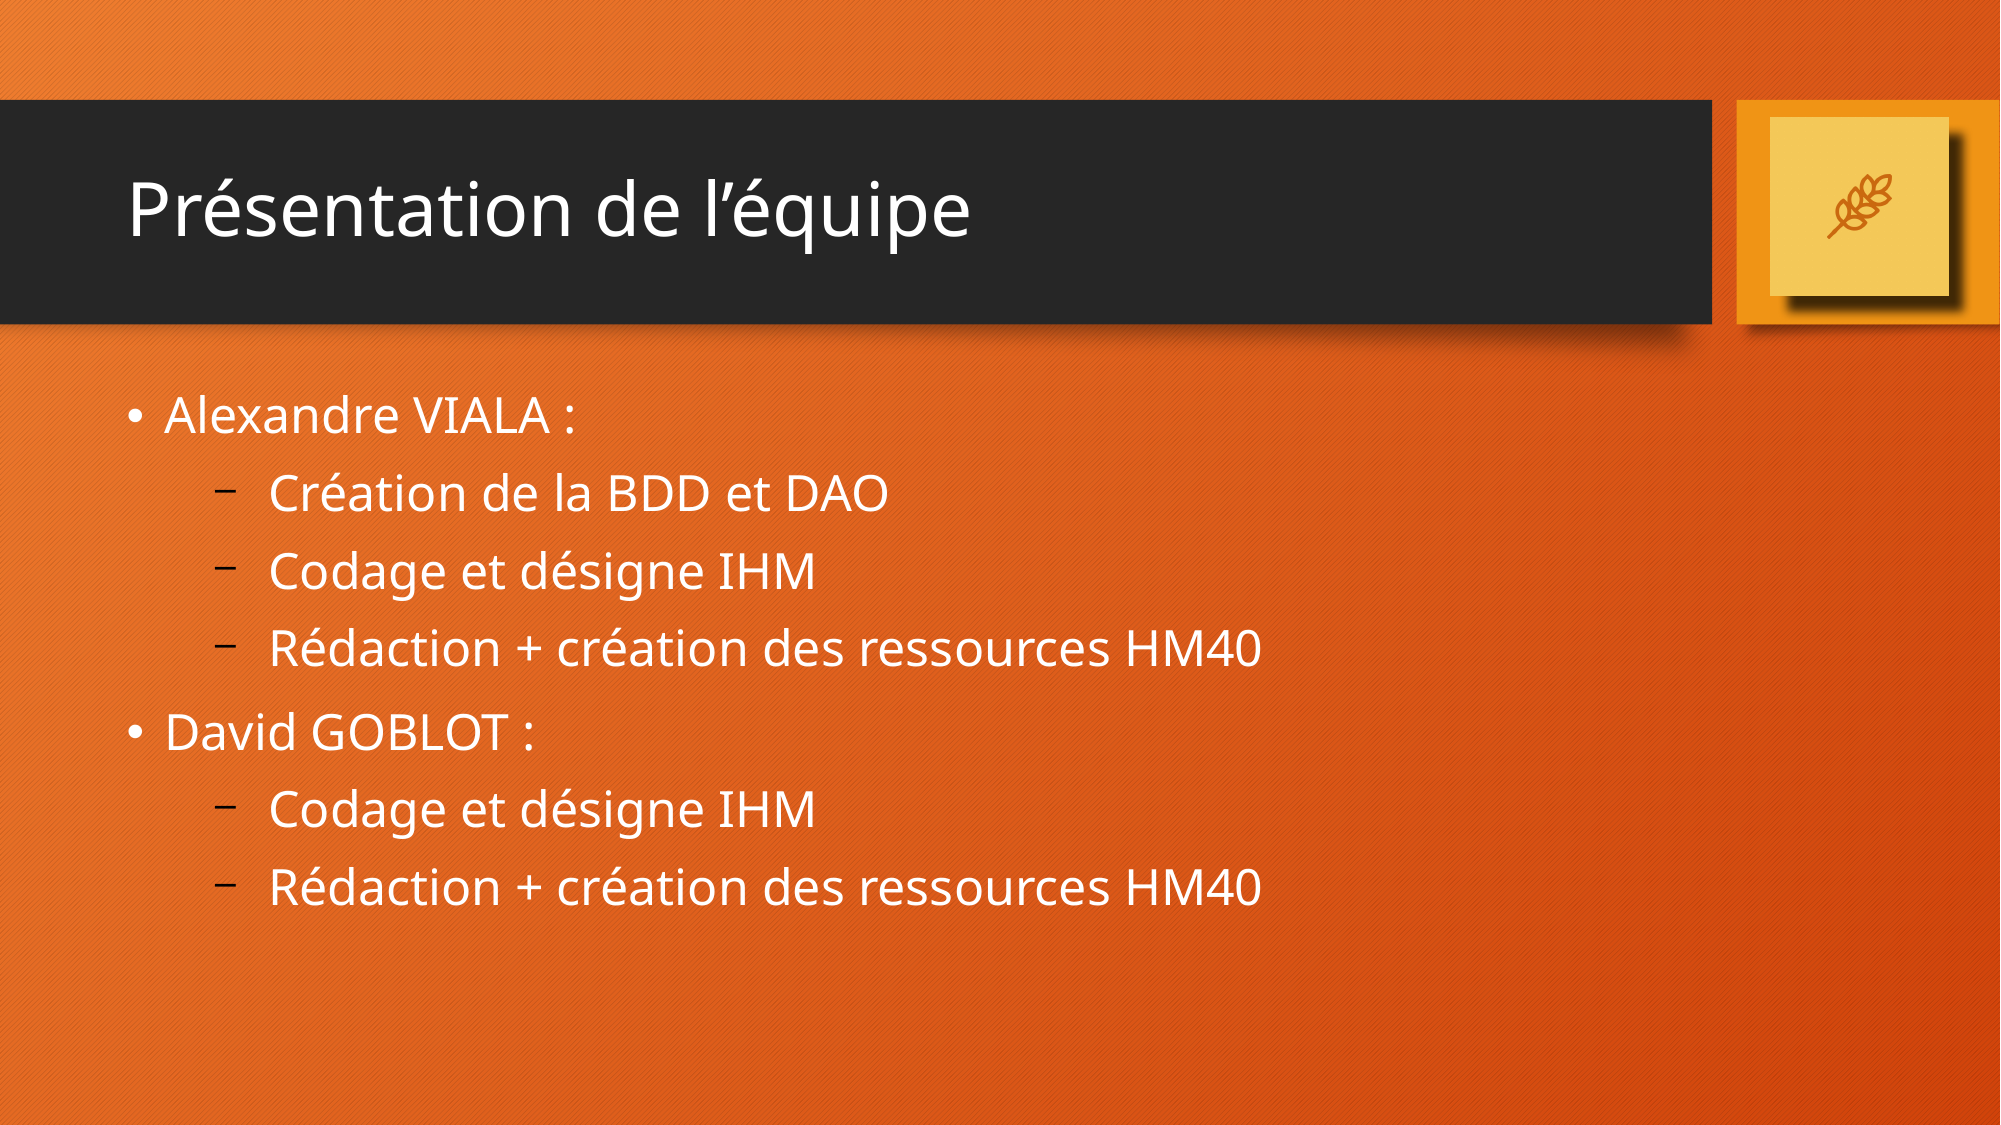

# Présentation de l’équipe
Alexandre VIALA :
Création de la BDD et DAO
Codage et désigne IHM
Rédaction + création des ressources HM40
David GOBLOT :
Codage et désigne IHM
Rédaction + création des ressources HM40